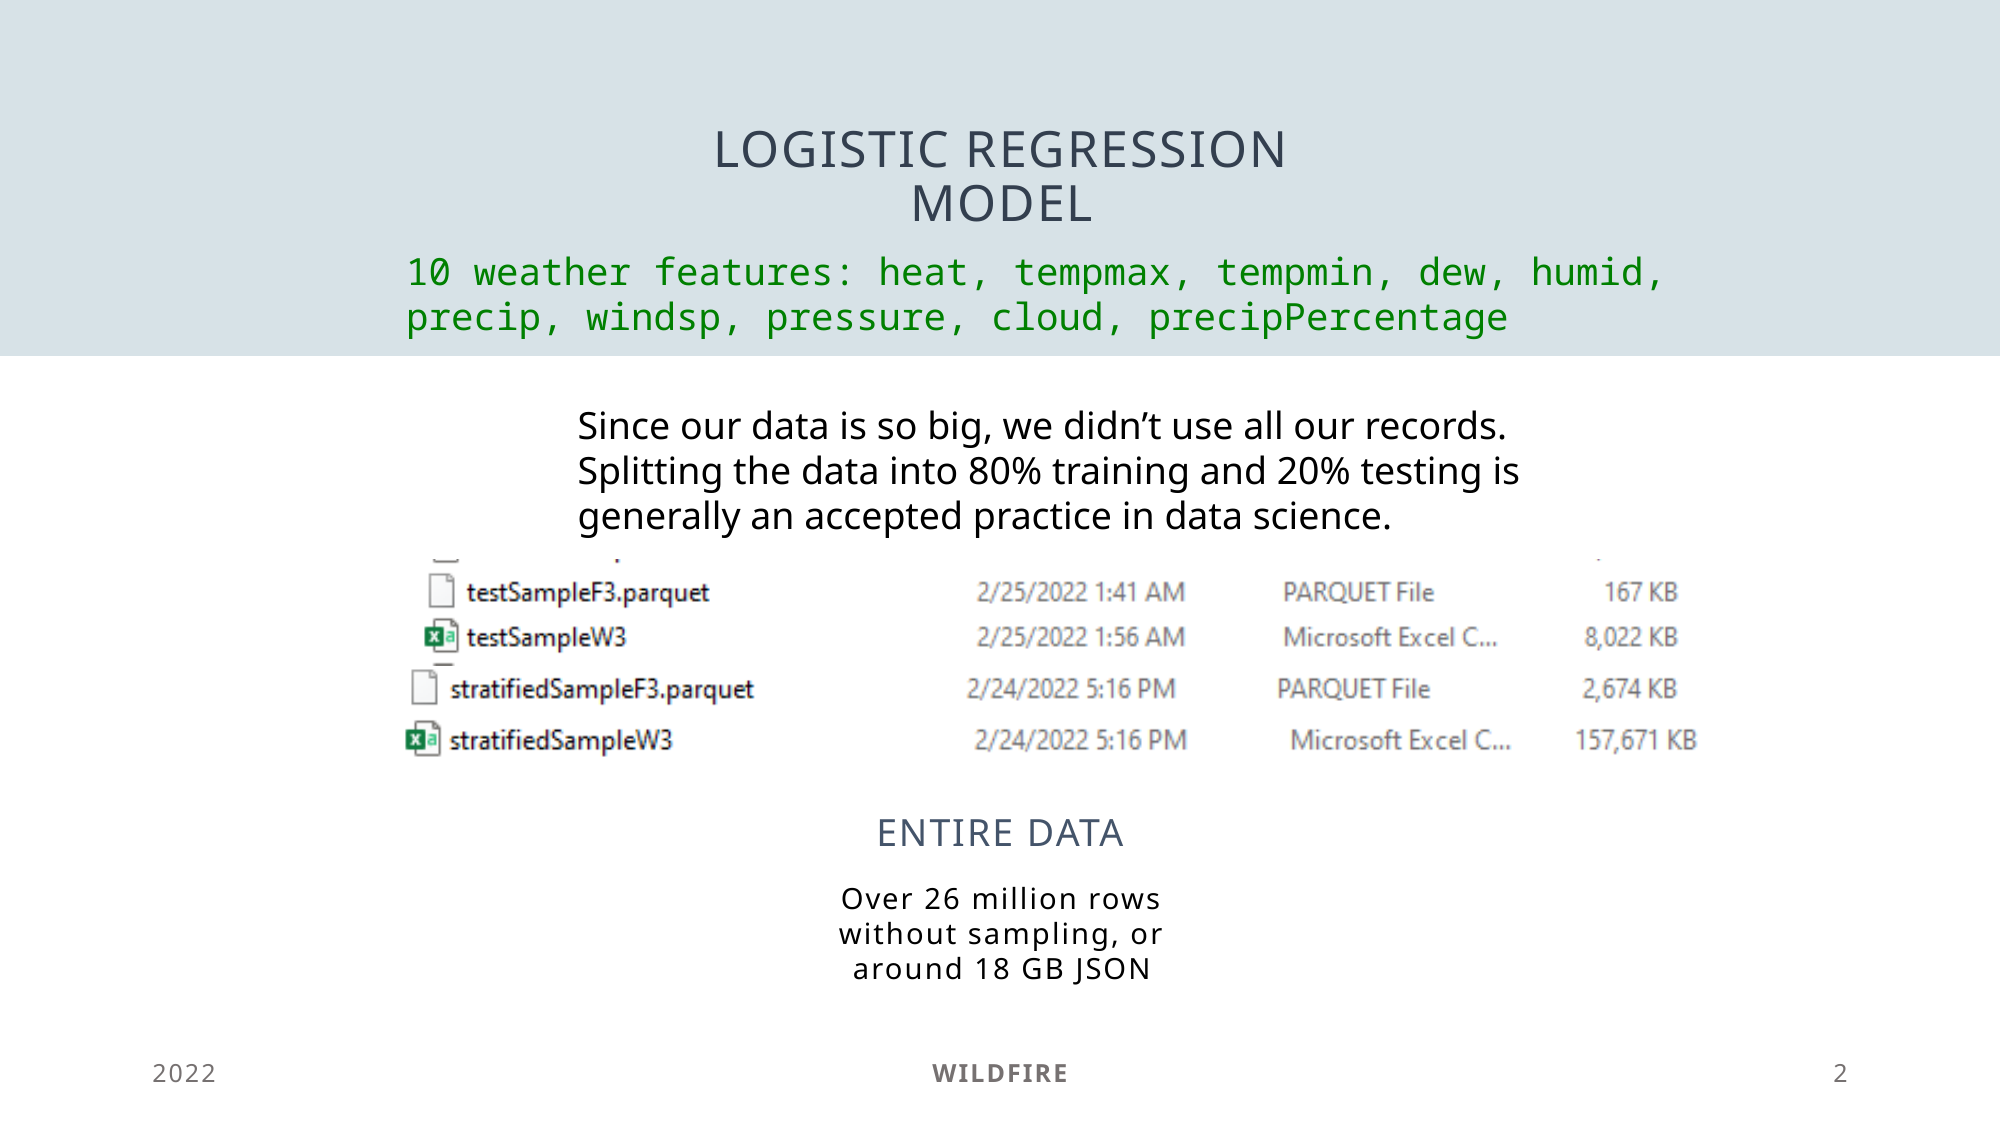

# Logistic regression model
10 weather features: heat, tempmax, tempmin, dew, humid, precip, windsp, pressure, cloud, precipPercentage
Since our data is so big, we didn’t use all our records. Splitting the data into 80% training and 20% testing is generally an accepted practice in data science.
Entire data
Over 26 million rows without sampling, or around 18 GB JSON
2022
wildfire
2